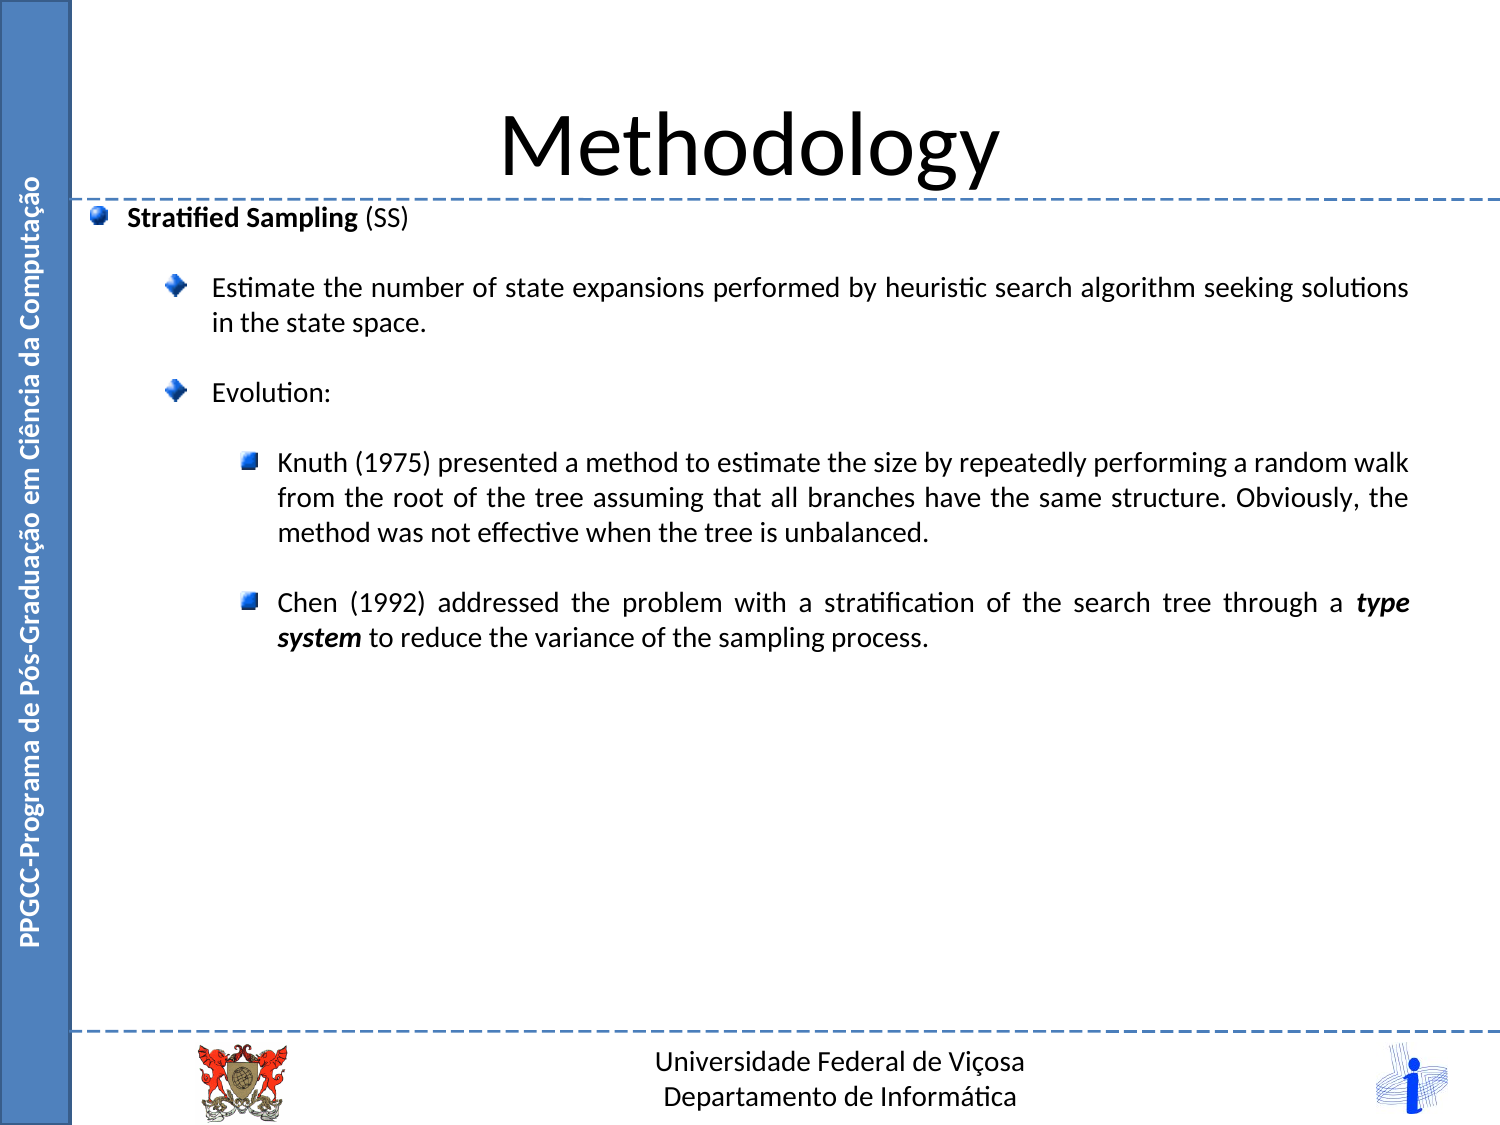

Methodology
 Stratified Sampling (SS)
Estimate the number of state expansions performed by heuristic search algorithm seeking solutions in the state space.
Evolution:
Knuth (1975) presented a method to estimate the size by repeatedly performing a random walk from the root of the tree assuming that all branches have the same structure. Obviously, the method was not effective when the tree is unbalanced.
Chen (1992) addressed the problem with a stratification of the search tree through a type system to reduce the variance of the sampling process.
PPGCC-Programa de Pós-Graduação em Ciência da Computação
Universidade Federal de Viçosa
Departamento de Informática